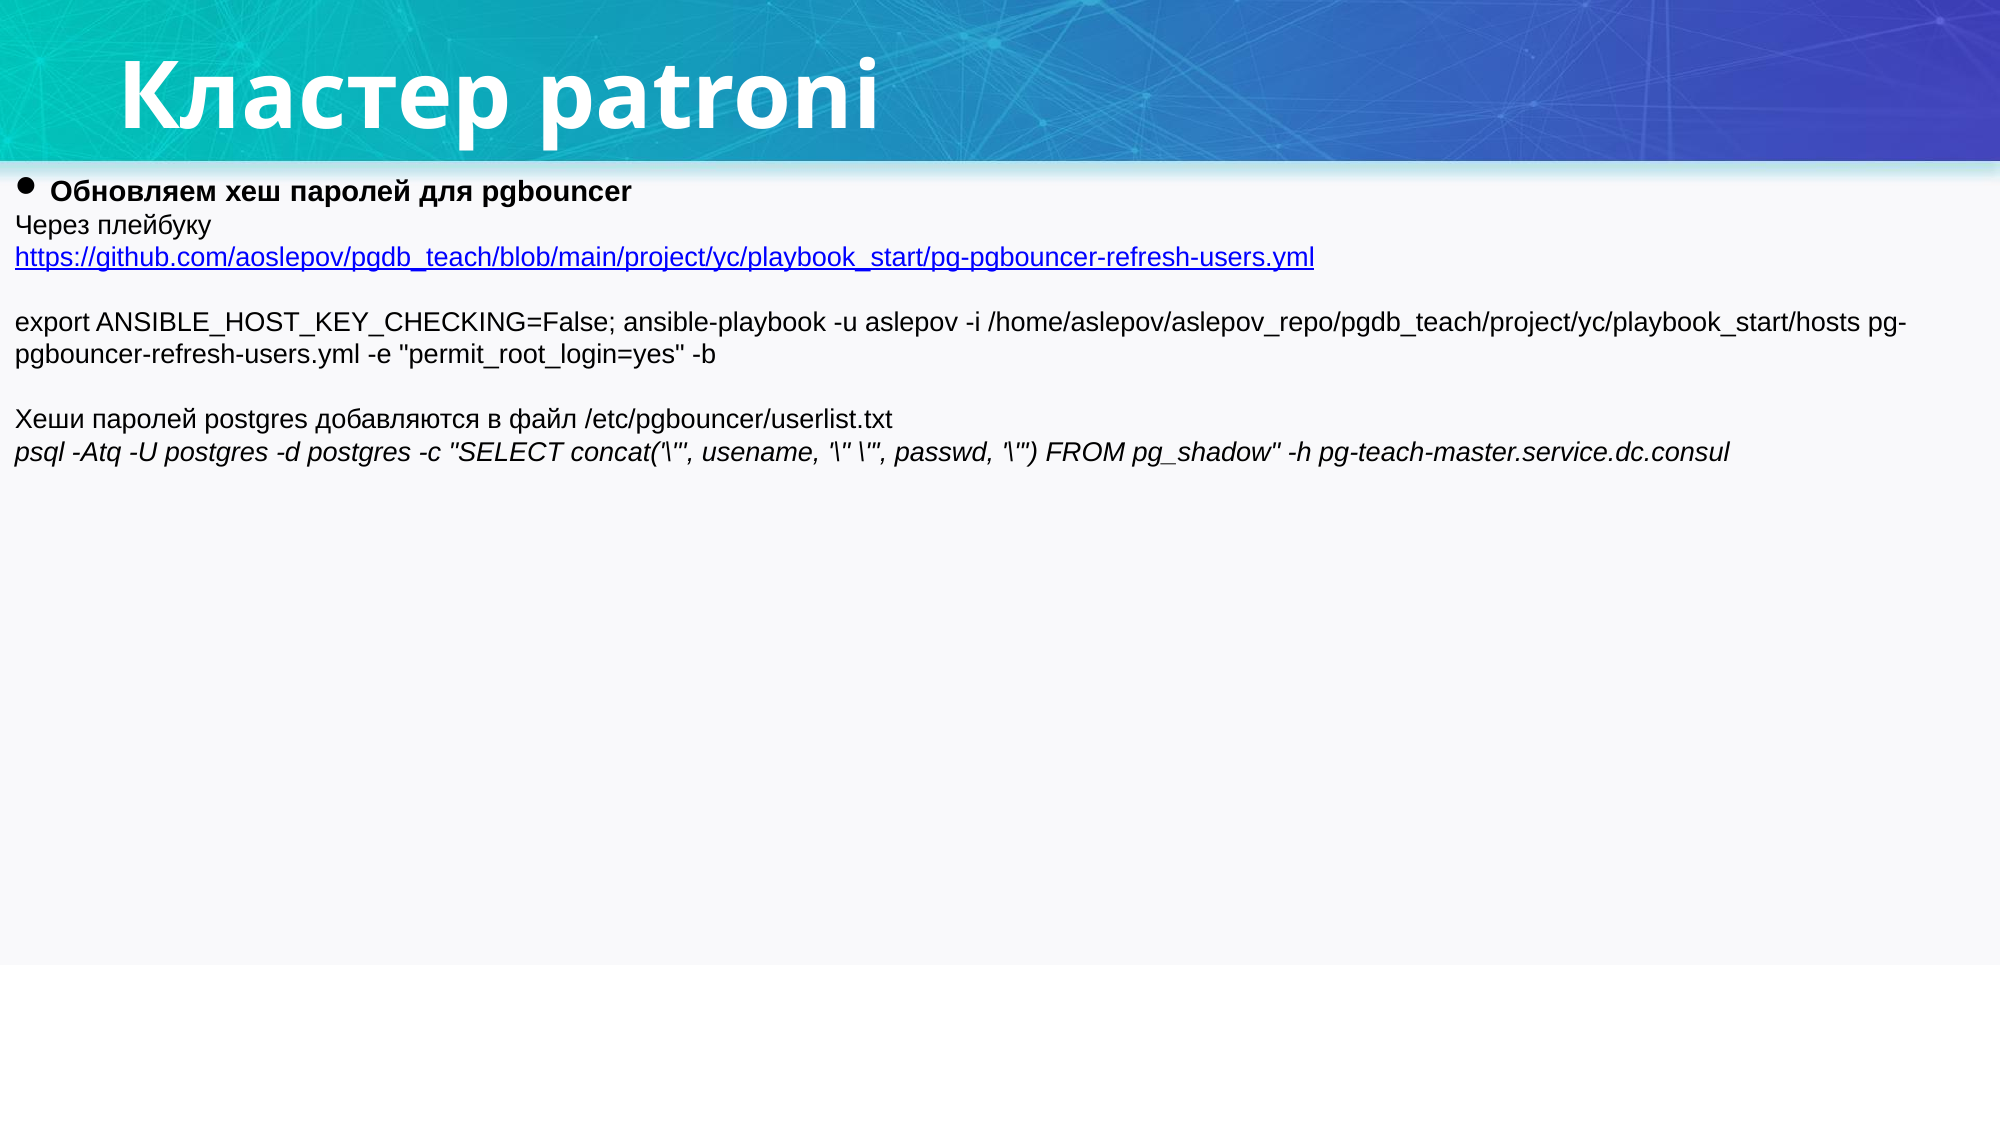

Кластер patroni
Обновляем хеш паролей для pgbouncer
Через плейбуку
https://github.com/aoslepov/pgdb_teach/blob/main/project/yc/playbook_start/pg-pgbouncer-refresh-users.yml
export ANSIBLE_HOST_KEY_CHECKING=False; ansible-playbook -u aslepov -i /home/aslepov/aslepov_repo/pgdb_teach/project/yc/playbook_start/hosts pg-pgbouncer-refresh-users.yml -e "permit_root_login=yes" -b
Хеши паролей postgres добавляются в файл /etc/pgbouncer/userlist.txt
psql -Atq -U postgres -d postgres -c "SELECT concat('\"', usename, '\" \"', passwd, '\"') FROM pg_shadow" -h pg-teach-master.service.dc.consul